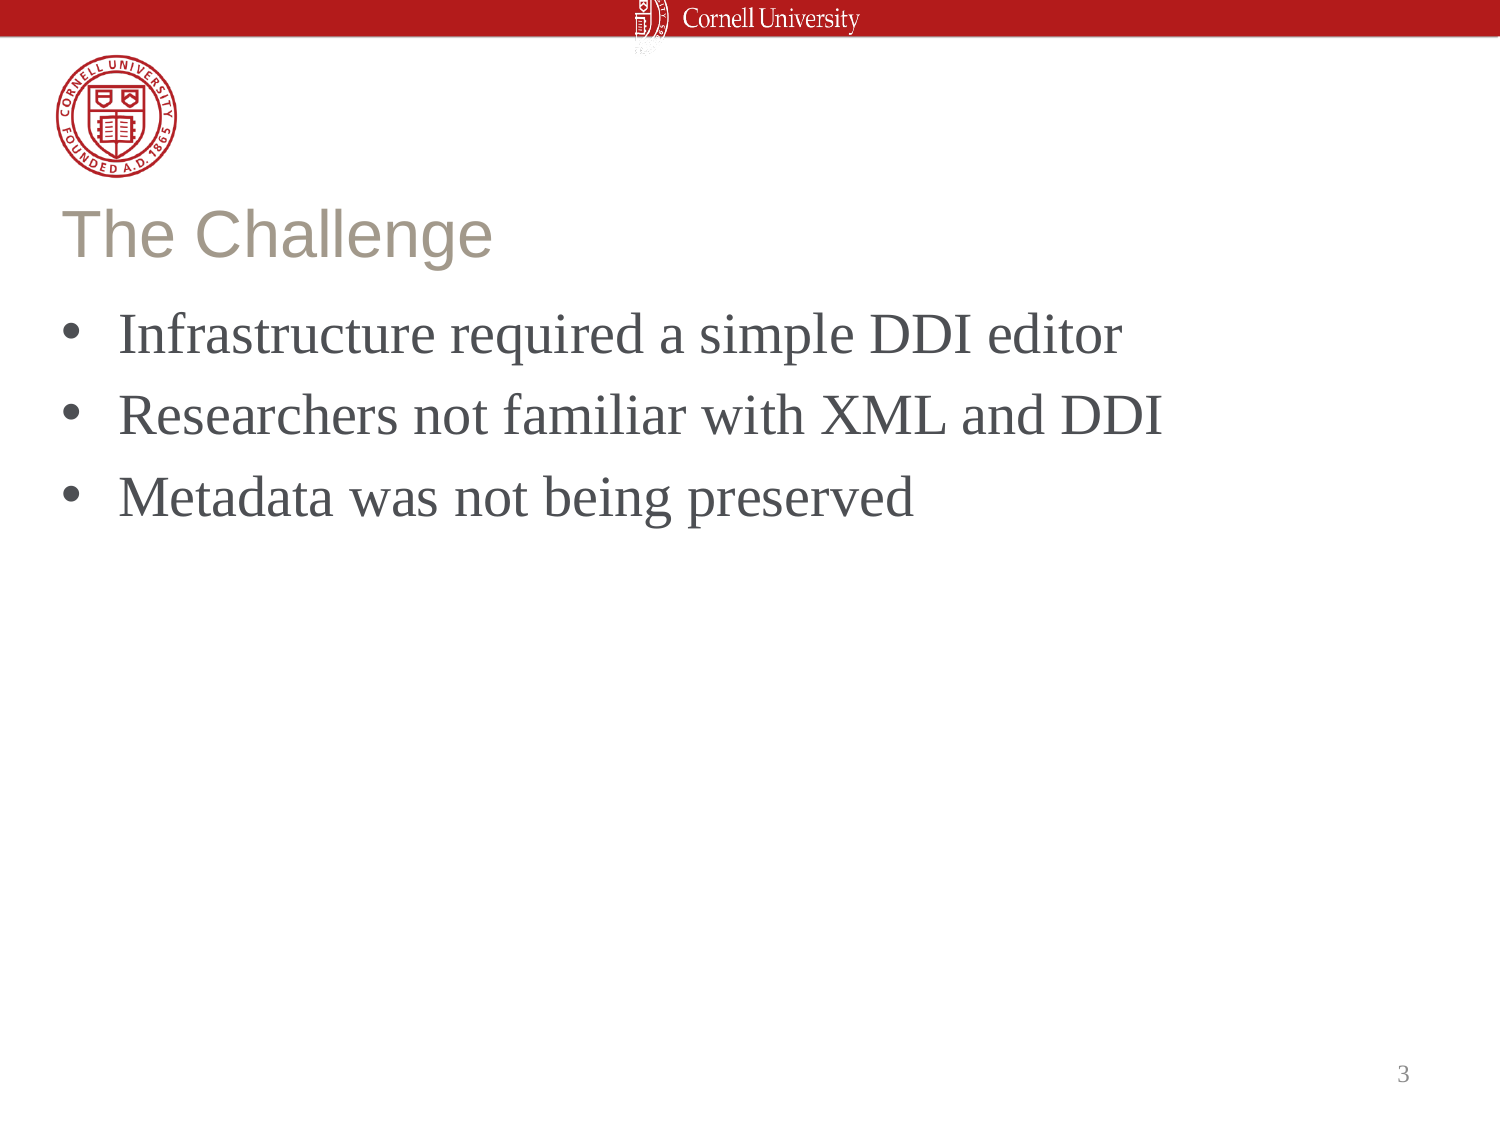

The Challenge
# Infrastructure required a simple DDI editor
Researchers not familiar with XML and DDI
Metadata was not being preserved